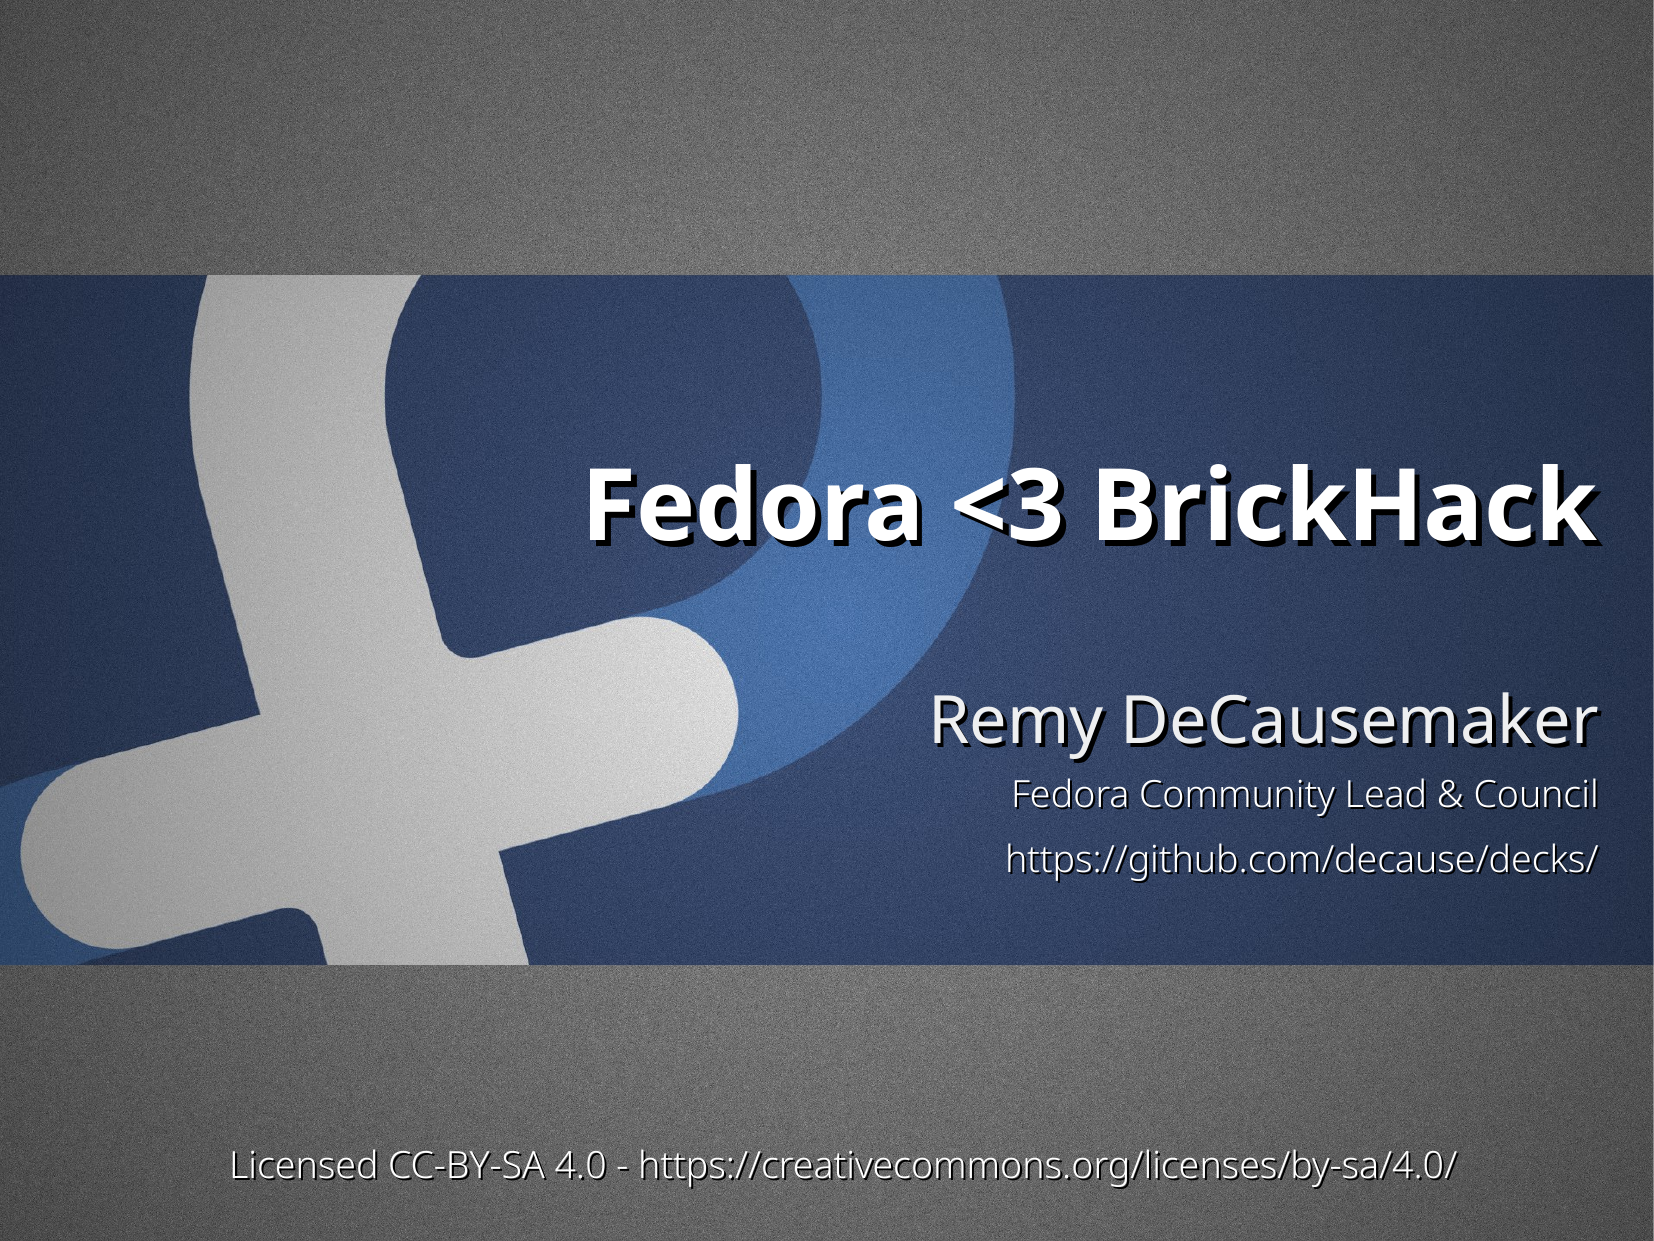

# Fedora <3 BrickHack
Remy DeCausemaker
Fedora Community Lead & Council
https://github.com/decause/decks/
Licensed CC-BY-SA 4.0 - https://creativecommons.org/licenses/by-sa/4.0/